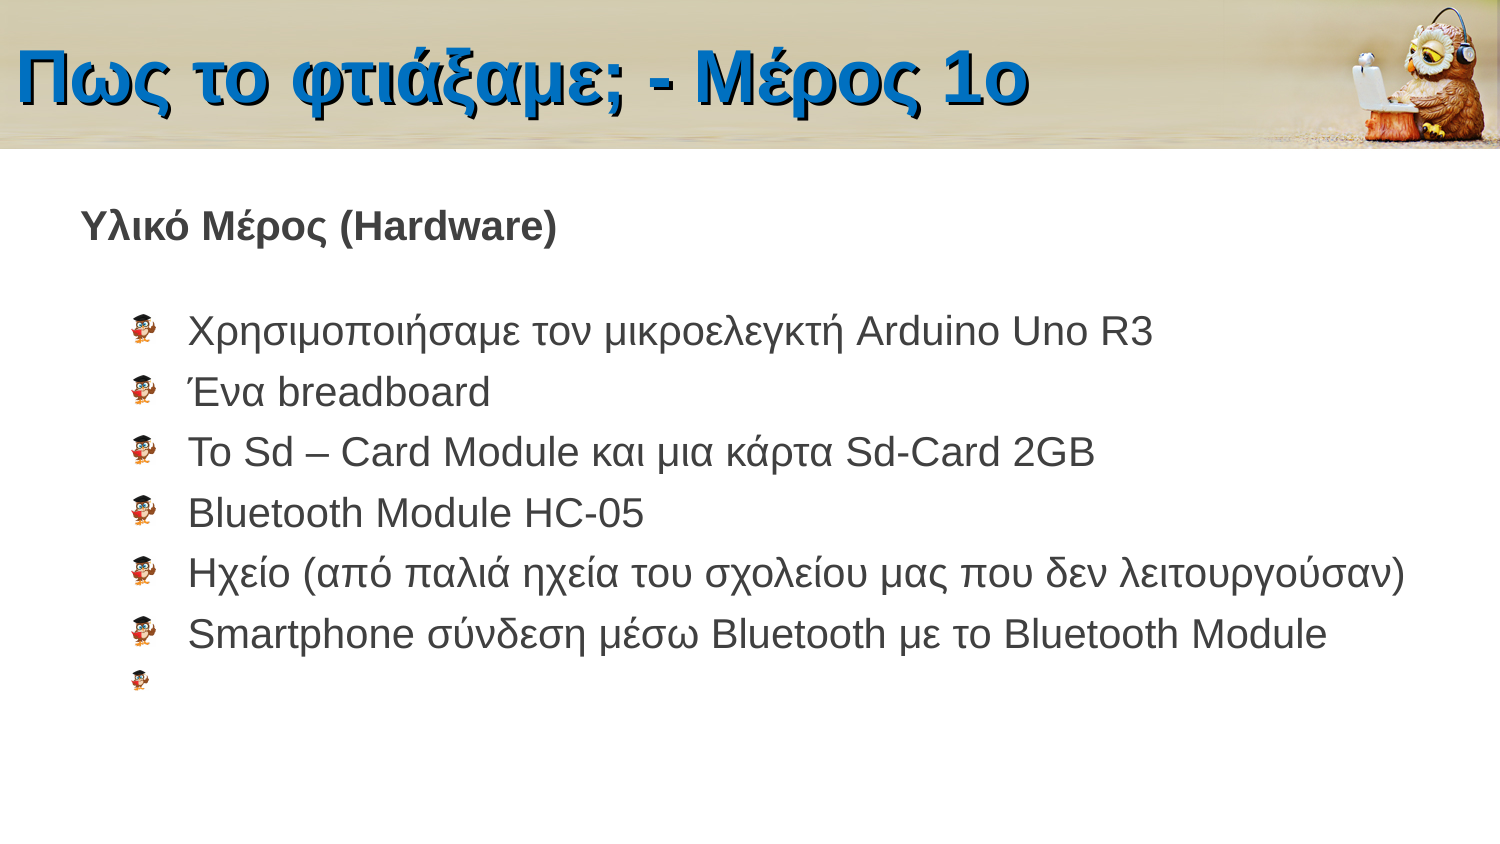

# Πως το φτιάξαμε; - Μέρος 1ο
Υλικό Μέρος (Hardware)
Χρησιμοποιήσαμε τον μικροελεγκτή Arduino Uno R3
Ένα breadboard
To Sd – Card Module και μια κάρτα Sd-Card 2GB
Bluetooth Module HC-05
Ηχείο (από παλιά ηχεία του σχολείου μας που δεν λειτουργούσαν)
Smartphone σύνδεση μέσω Bluetooth με το Bluetooth Module